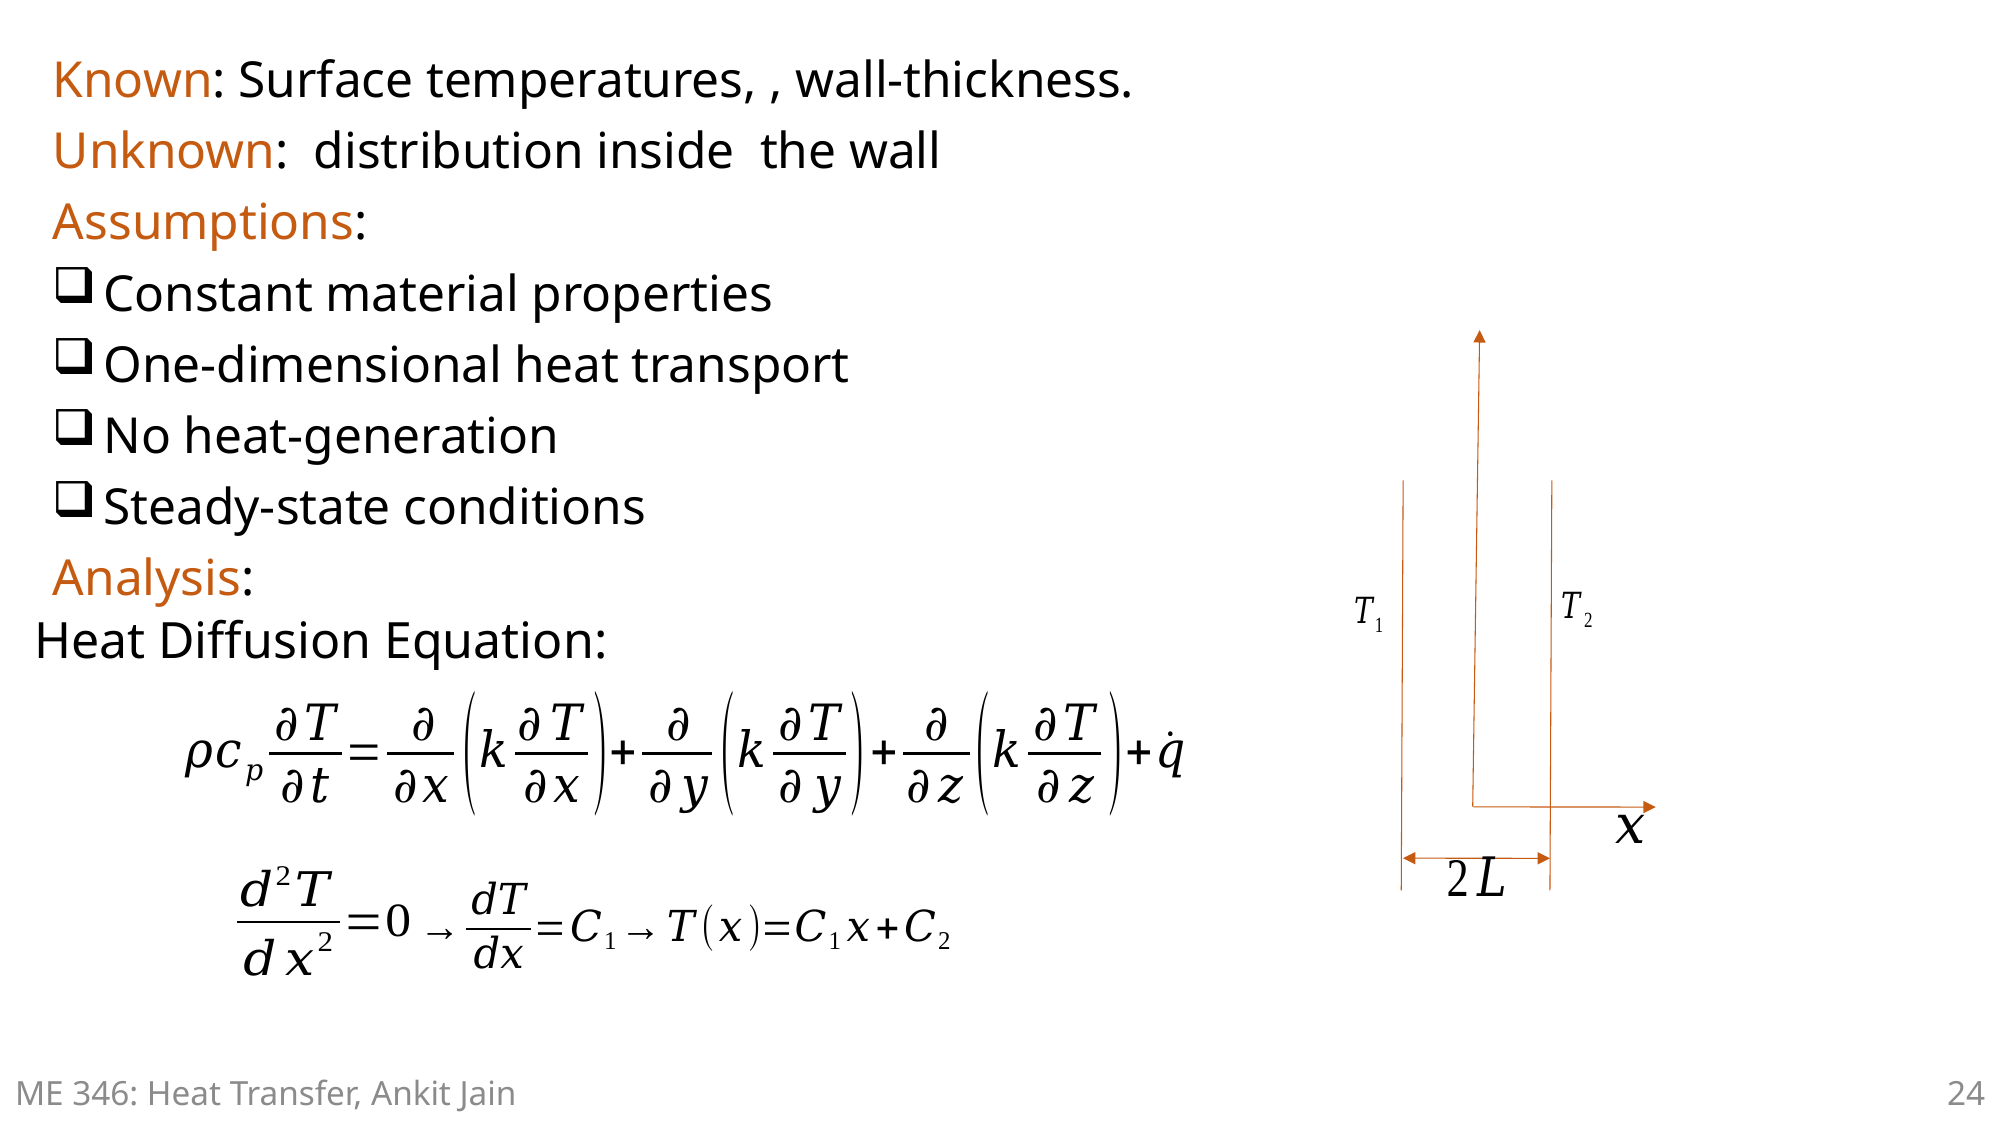

# Known: Surface temperatures, , wall-thickness.
Unknown: distribution inside the wall
Assumptions:
 Constant material properties
 One-dimensional heat transport
 No heat-generation
 Steady-state conditions
Analysis:
Heat Diffusion Equation:
ME 346: Heat Transfer, Ankit Jain
24